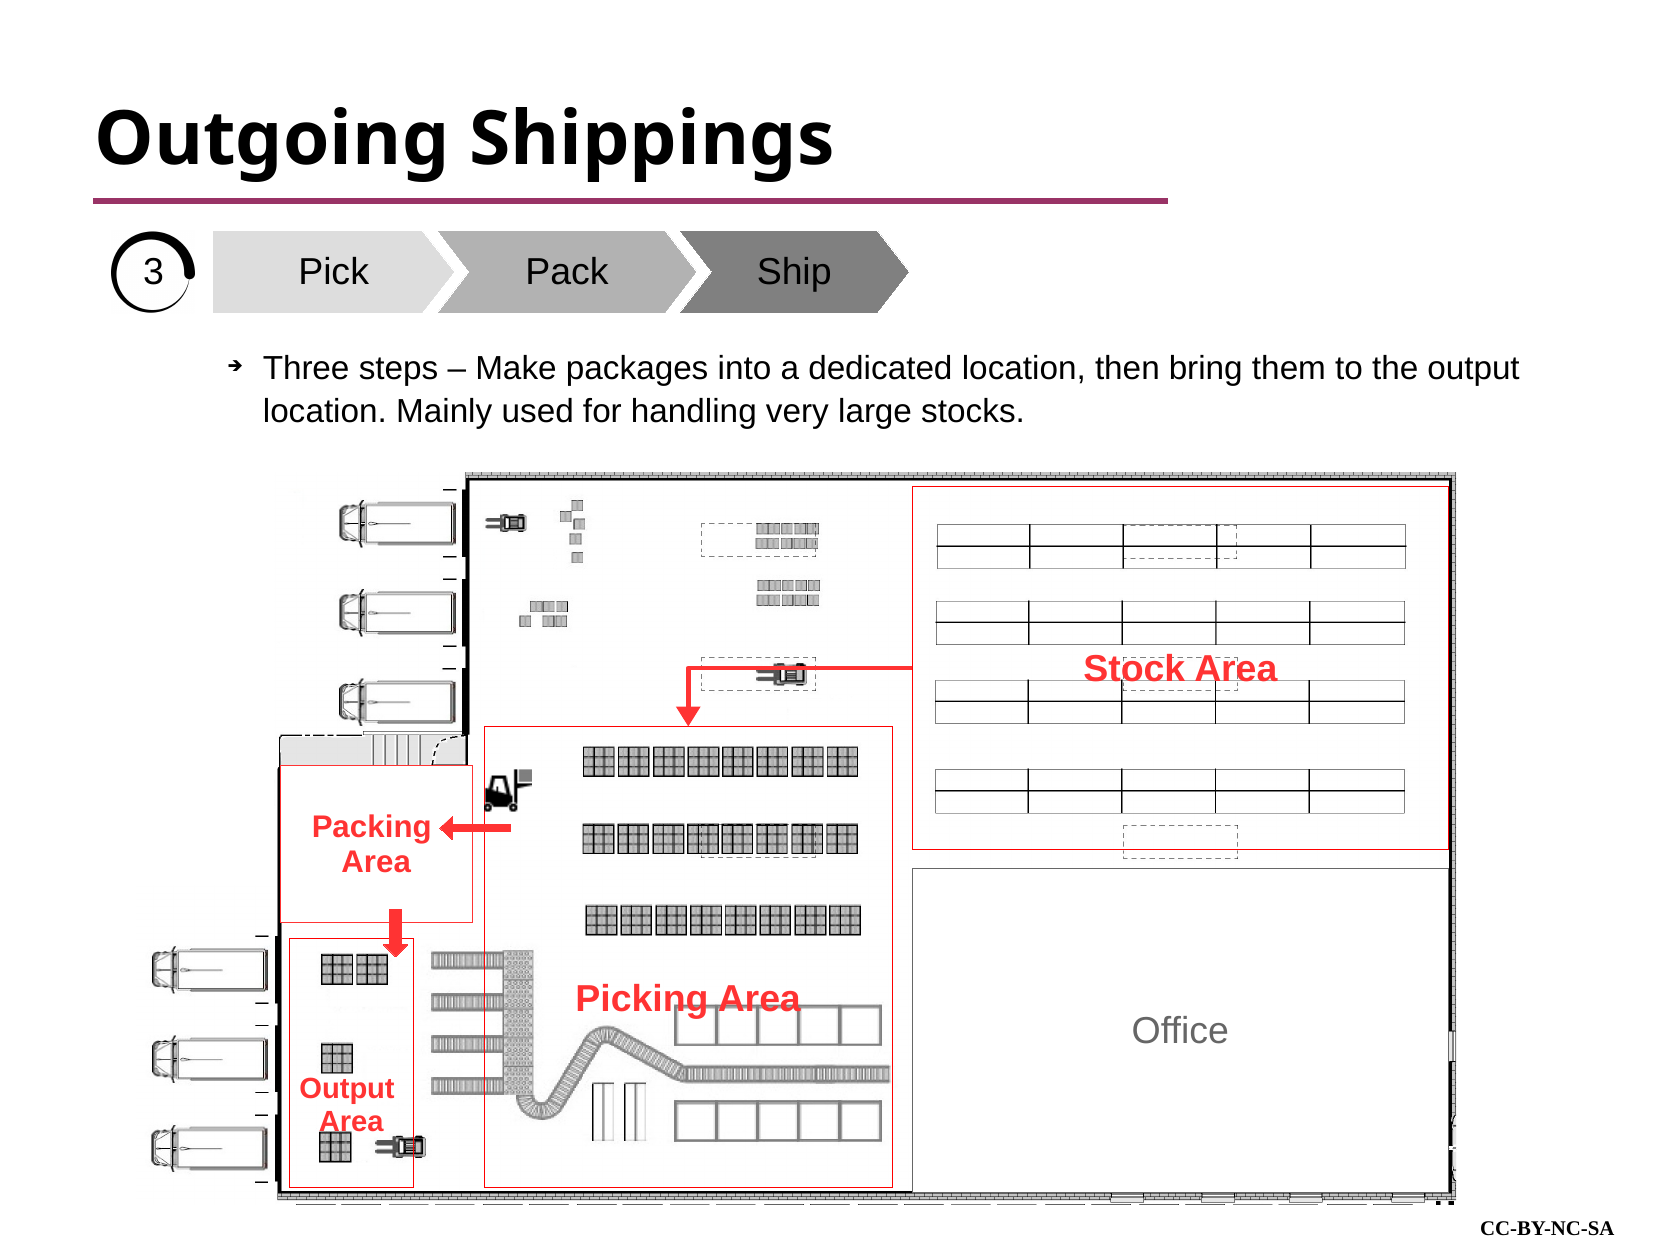

# Outgoing Shippings
3
Pick
Pack
Ship
Three steps – Make packages into a dedicated location, then bring them to the output location. Mainly used for handling very large stocks.
Stock Area
Picking Area
Packing
Area
Office
Output
Area